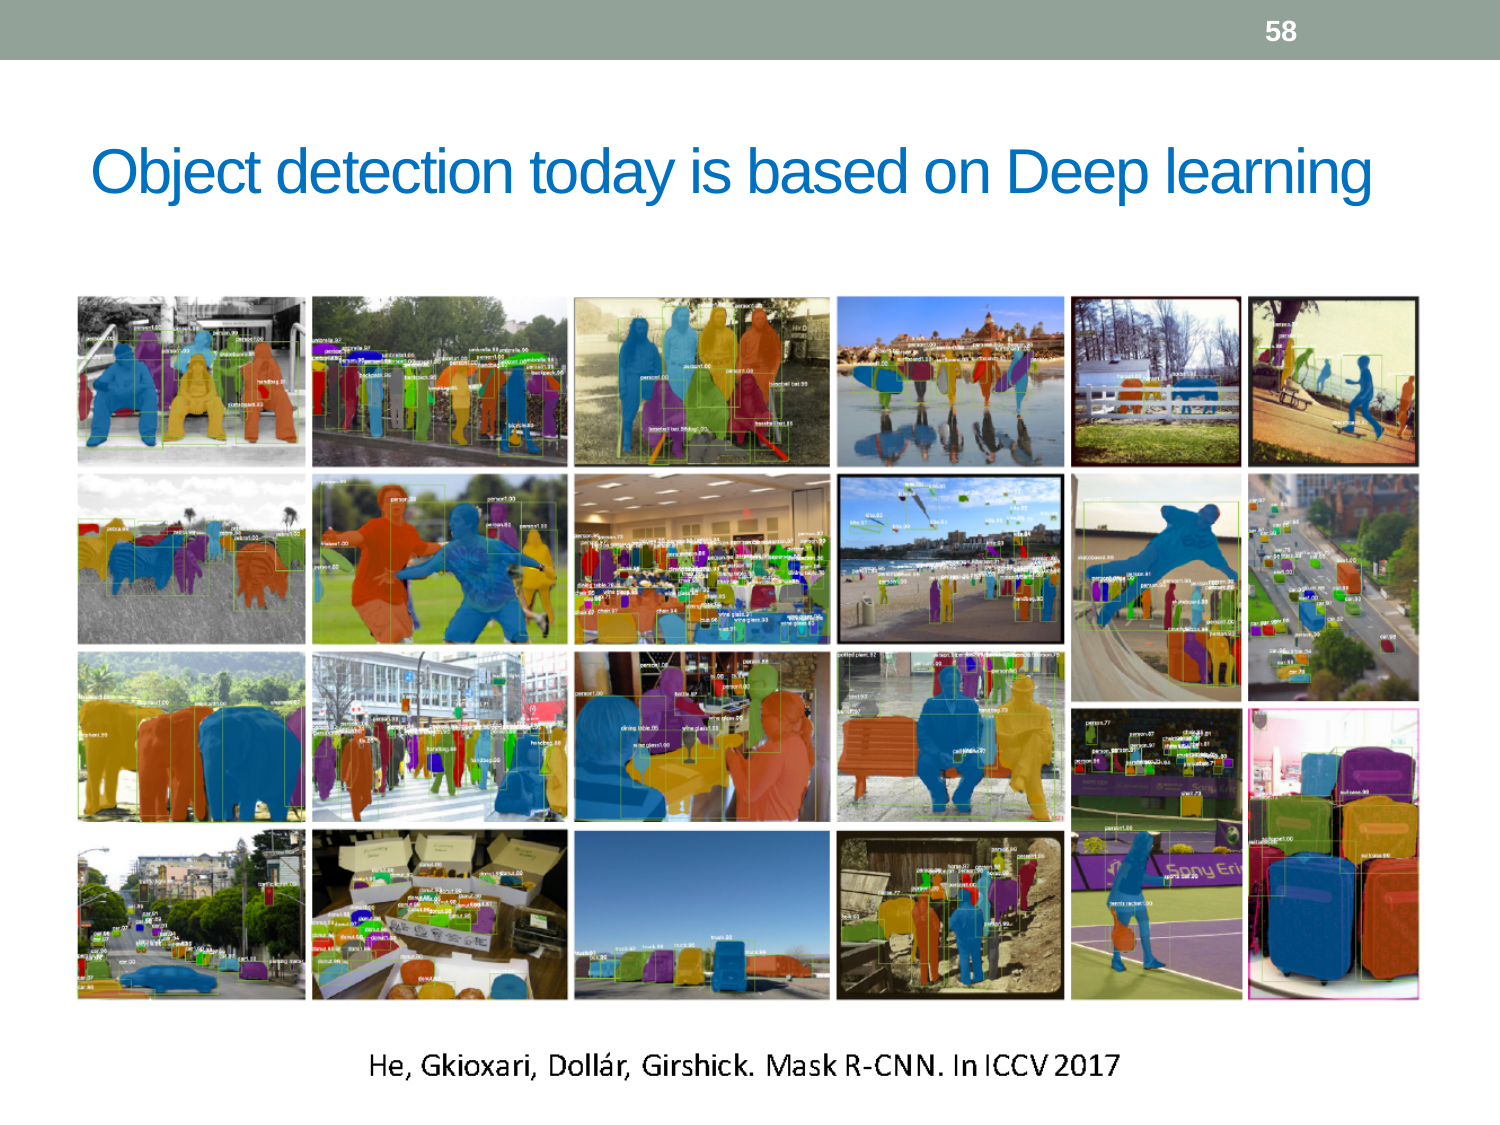

# Object detection today is based on Deep learning